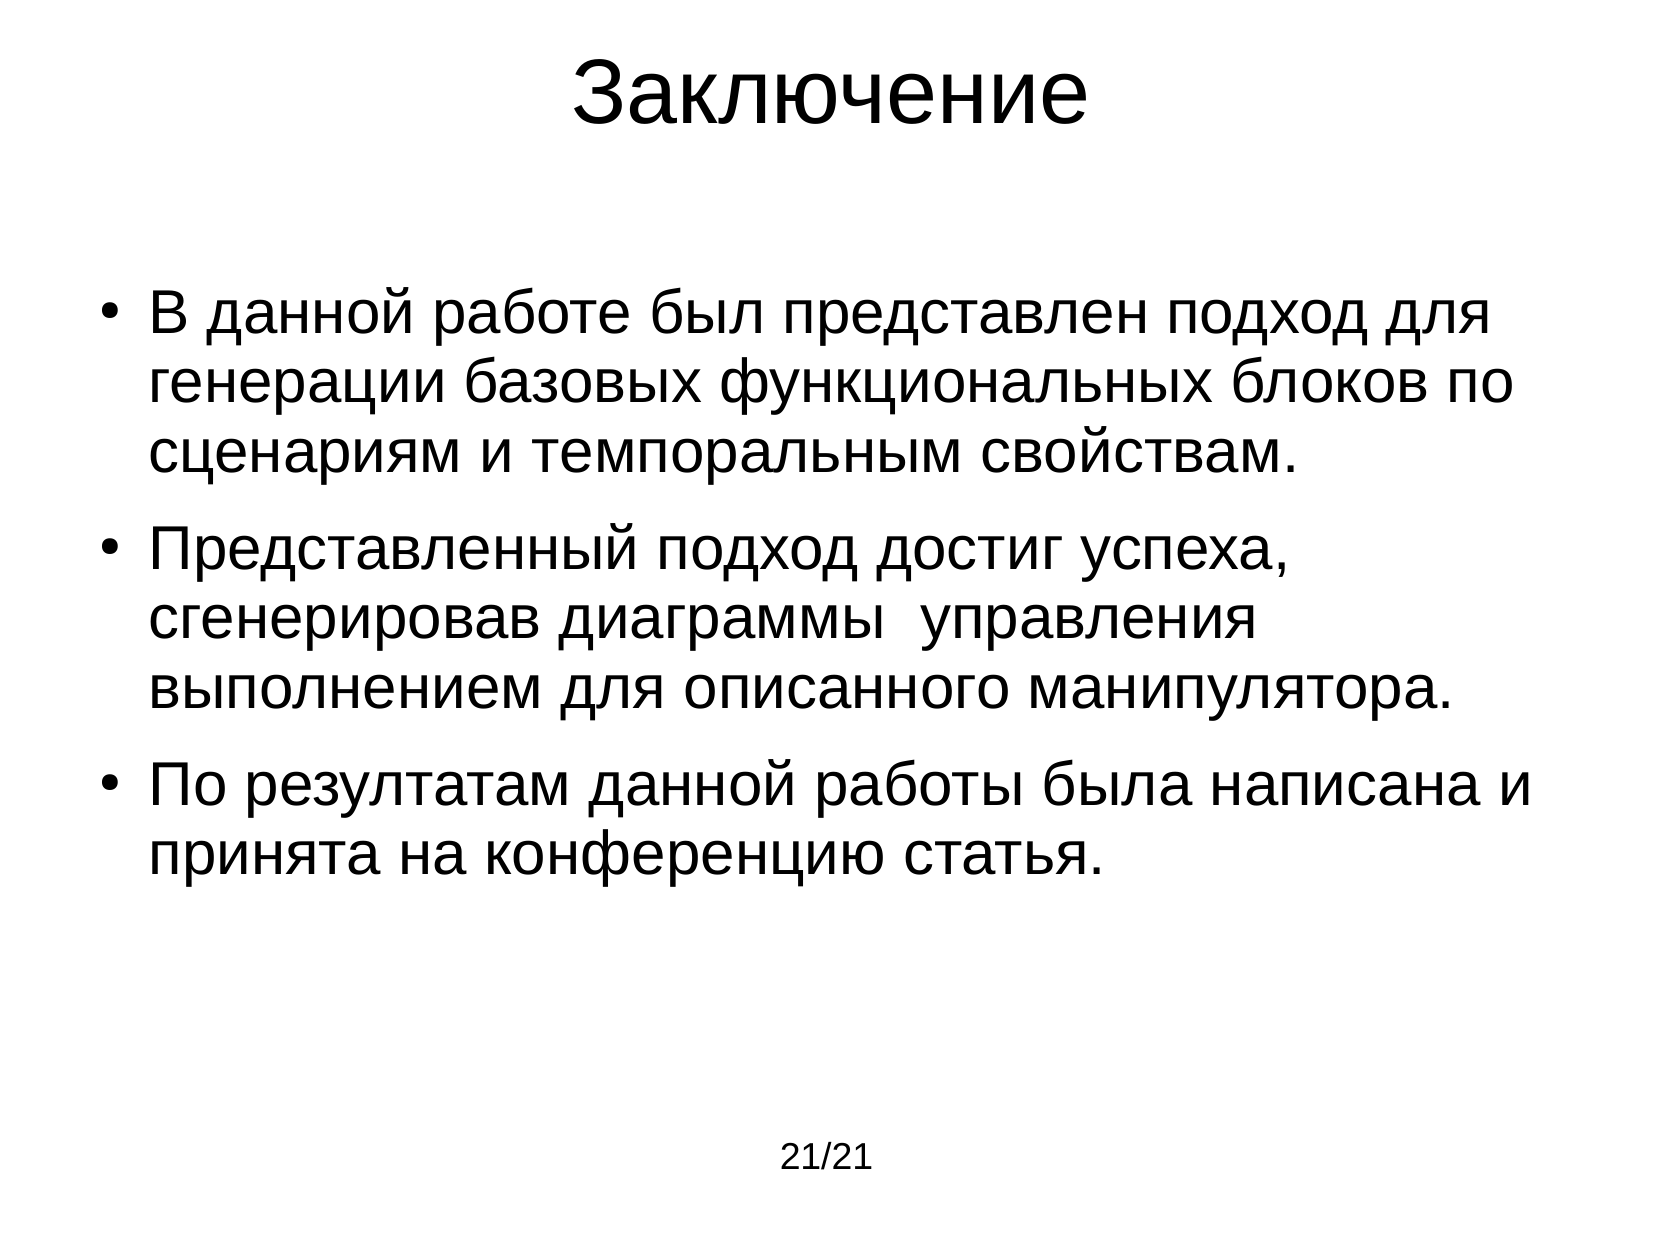

# Заключение
В данной работе был представлен подход для генерации базовых функциональных блоков по сценариям и темпоральным свойствам.
Представленный подход достиг успеха, сгенерировав диаграммы управления выполнением для описанного манипулятора.
По резултатам данной работы была написана и принята на конференцию статья.
21/21